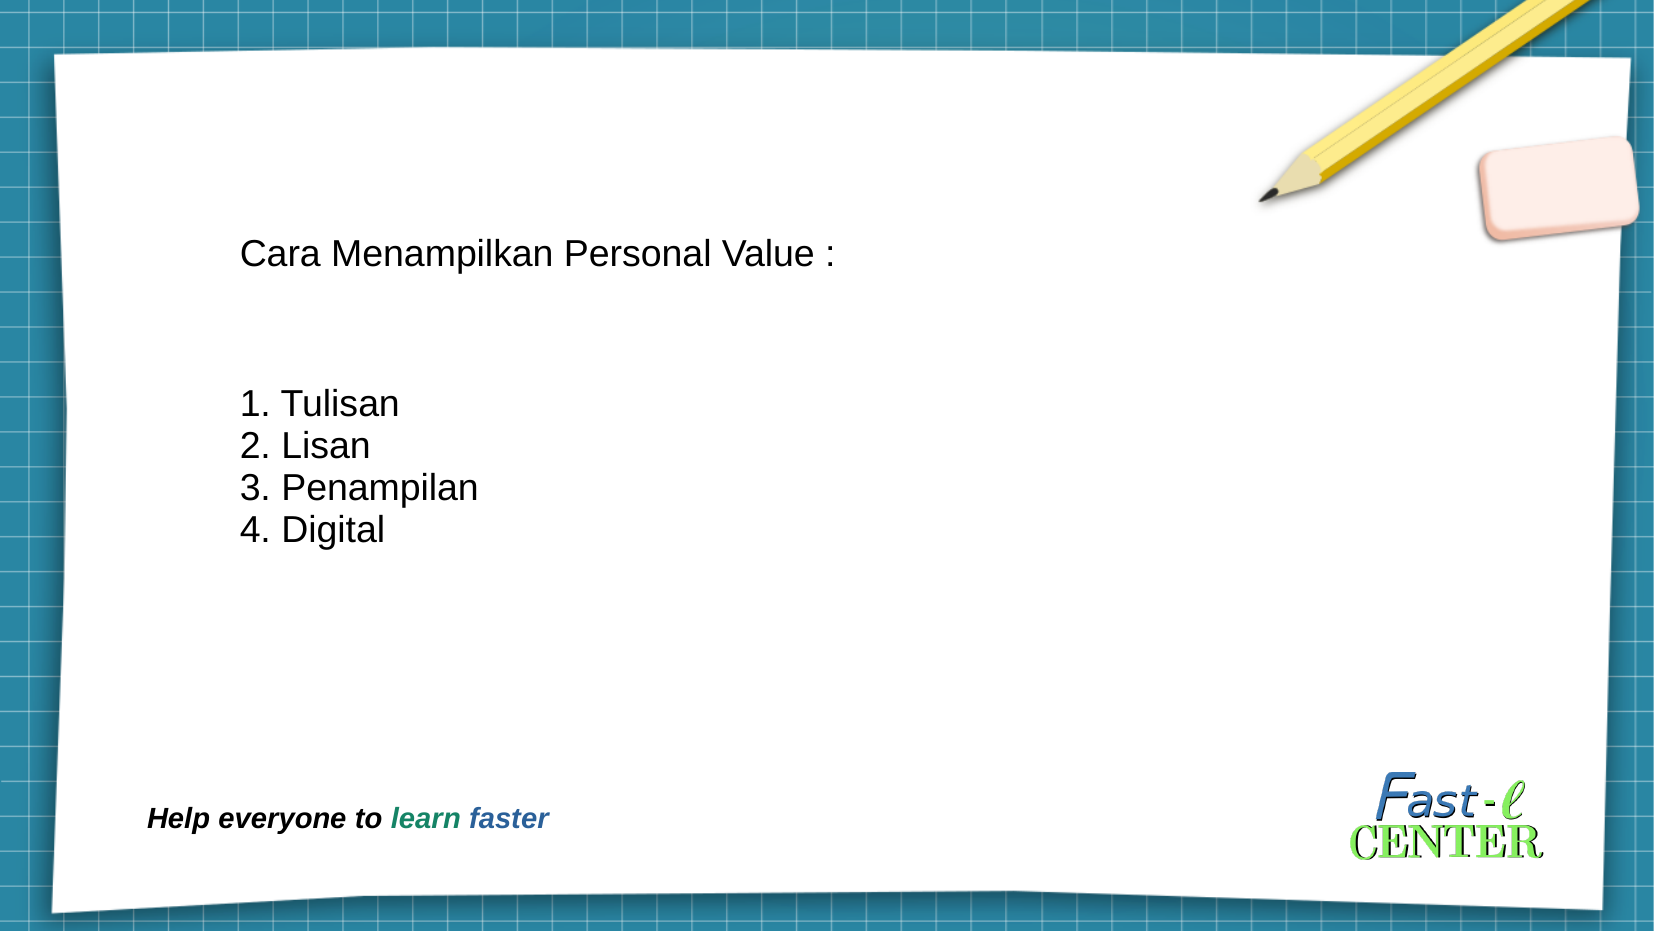

Cara Menampilkan Personal Value :
1. Tulisan
2. Lisan
3. Penampilan
4. Digital
Help everyone to learn faster